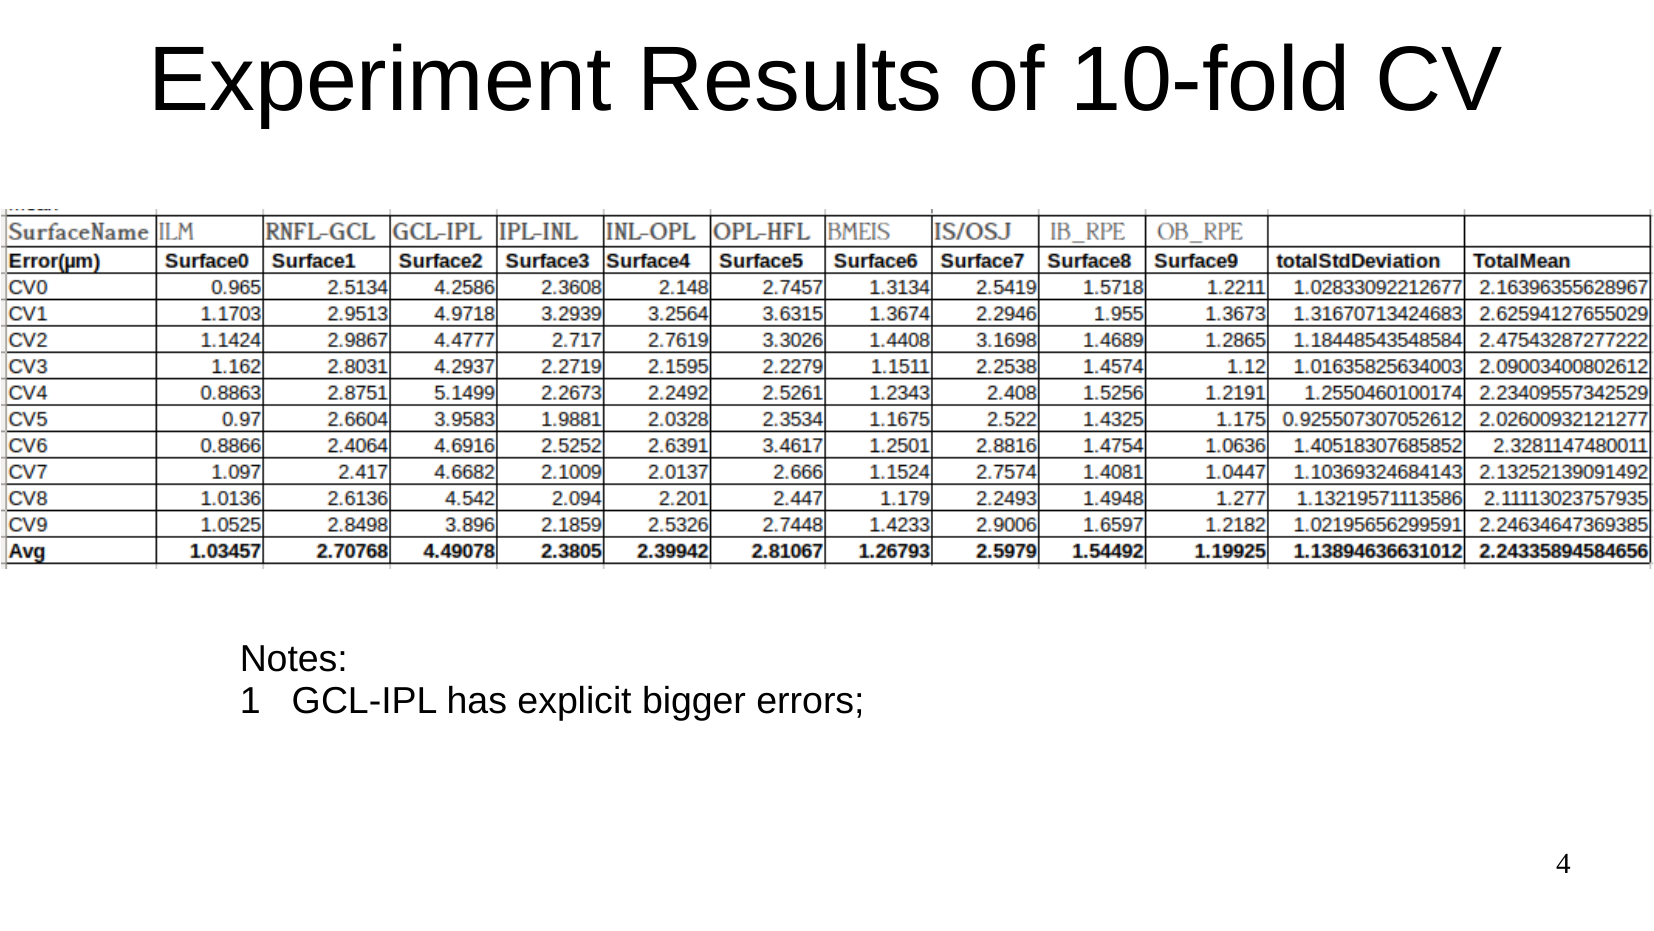

# Experiment Results of 10-fold CV
Notes:
1 GCL-IPL has explicit bigger errors;
4